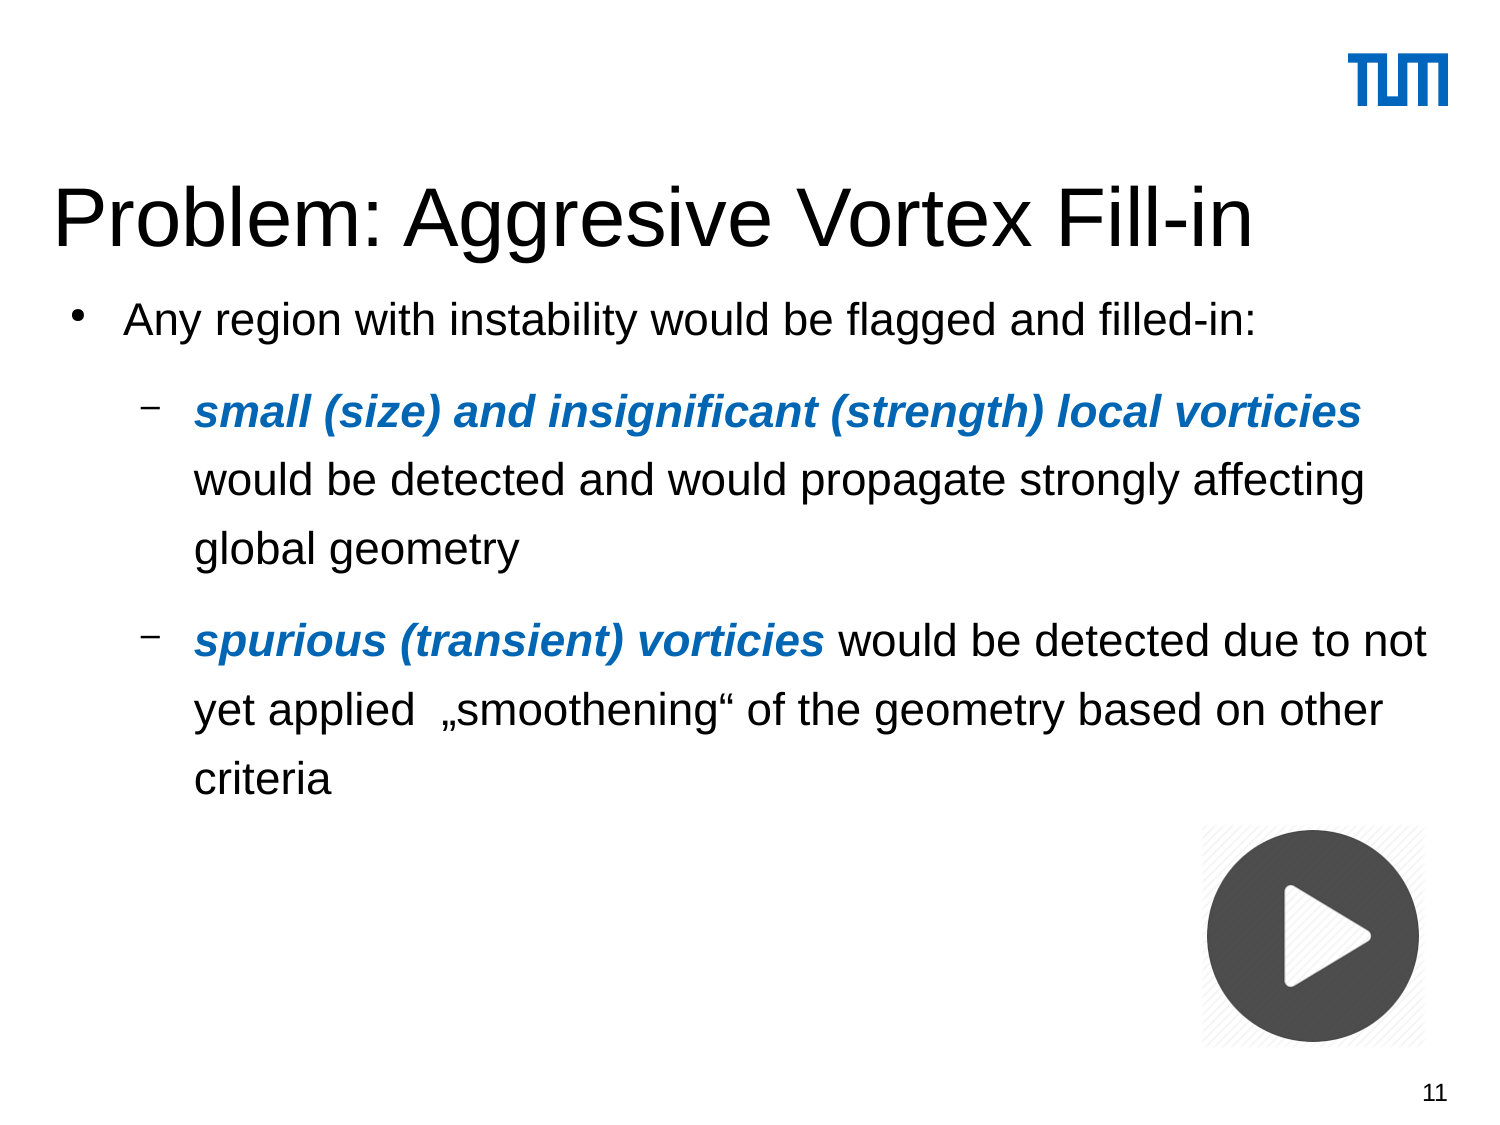

# Problem: Aggresive Vortex Fill-in
Any region with instability would be flagged and filled-in:
small (size) and insignificant (strength) local vorticies would be detected and would propagate strongly affecting global geometry
spurious (transient) vorticies would be detected due to not yet applied „smoothening“ of the geometry based on other criteria